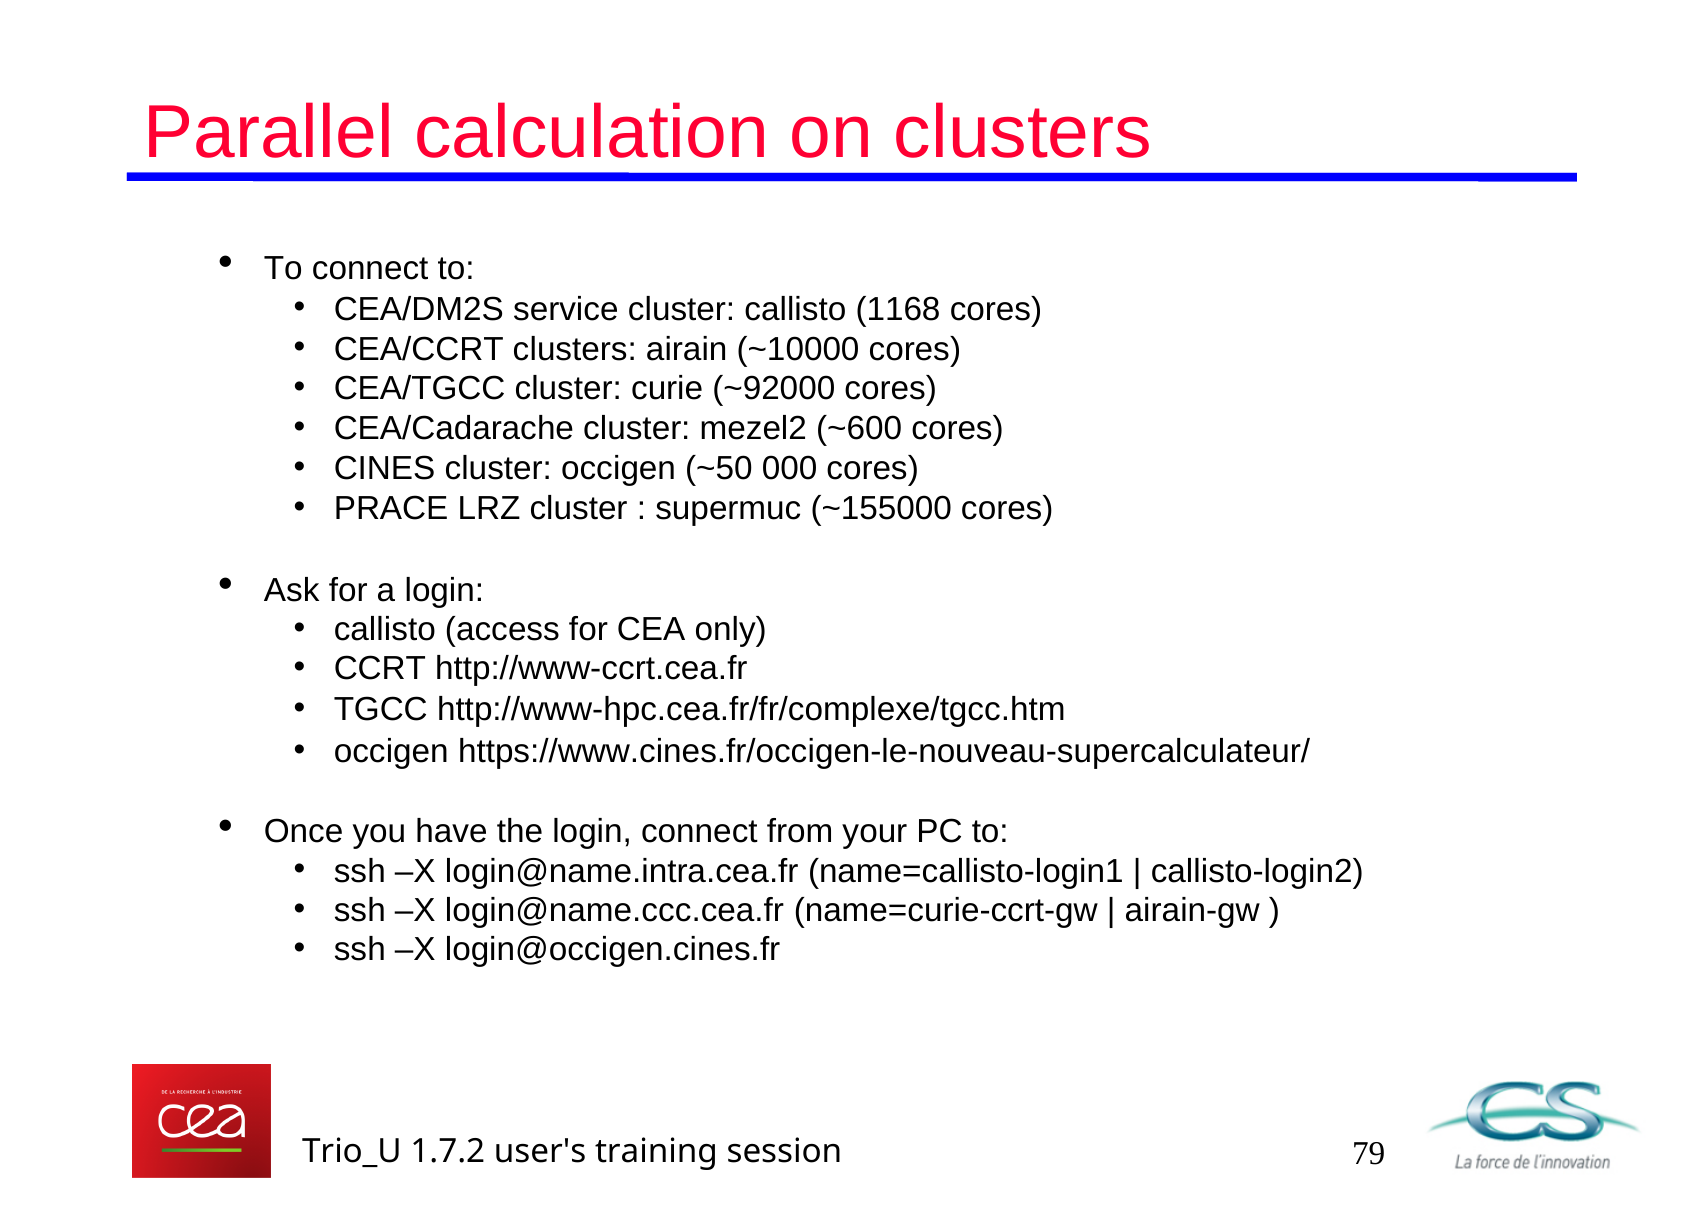

# Parallel calculation on clusters
To connect to:
CEA/DM2S service cluster: callisto (1168 cores)
CEA/CCRT clusters: airain (~10000 cores)
CEA/TGCC cluster: curie (~92000 cores)
CEA/Cadarache cluster: mezel2 (~600 cores)
CINES cluster: occigen (~50 000 cores)
PRACE LRZ cluster : supermuc (~155000 cores)
Ask for a login:
callisto (access for CEA only)
CCRT http://www-ccrt.cea.fr
TGCC http://www-hpc.cea.fr/fr/complexe/tgcc.htm
occigen https://www.cines.fr/occigen-le-nouveau-supercalculateur/
Once you have the login, connect from your PC to:
ssh –X login@name.intra.cea.fr (name=callisto-login1 | callisto-login2)
ssh –X login@name.ccc.cea.fr (name=curie-ccrt-gw | airain-gw )
ssh –X login@occigen.cines.fr
Trio_U 1.7.2 user's training session
79